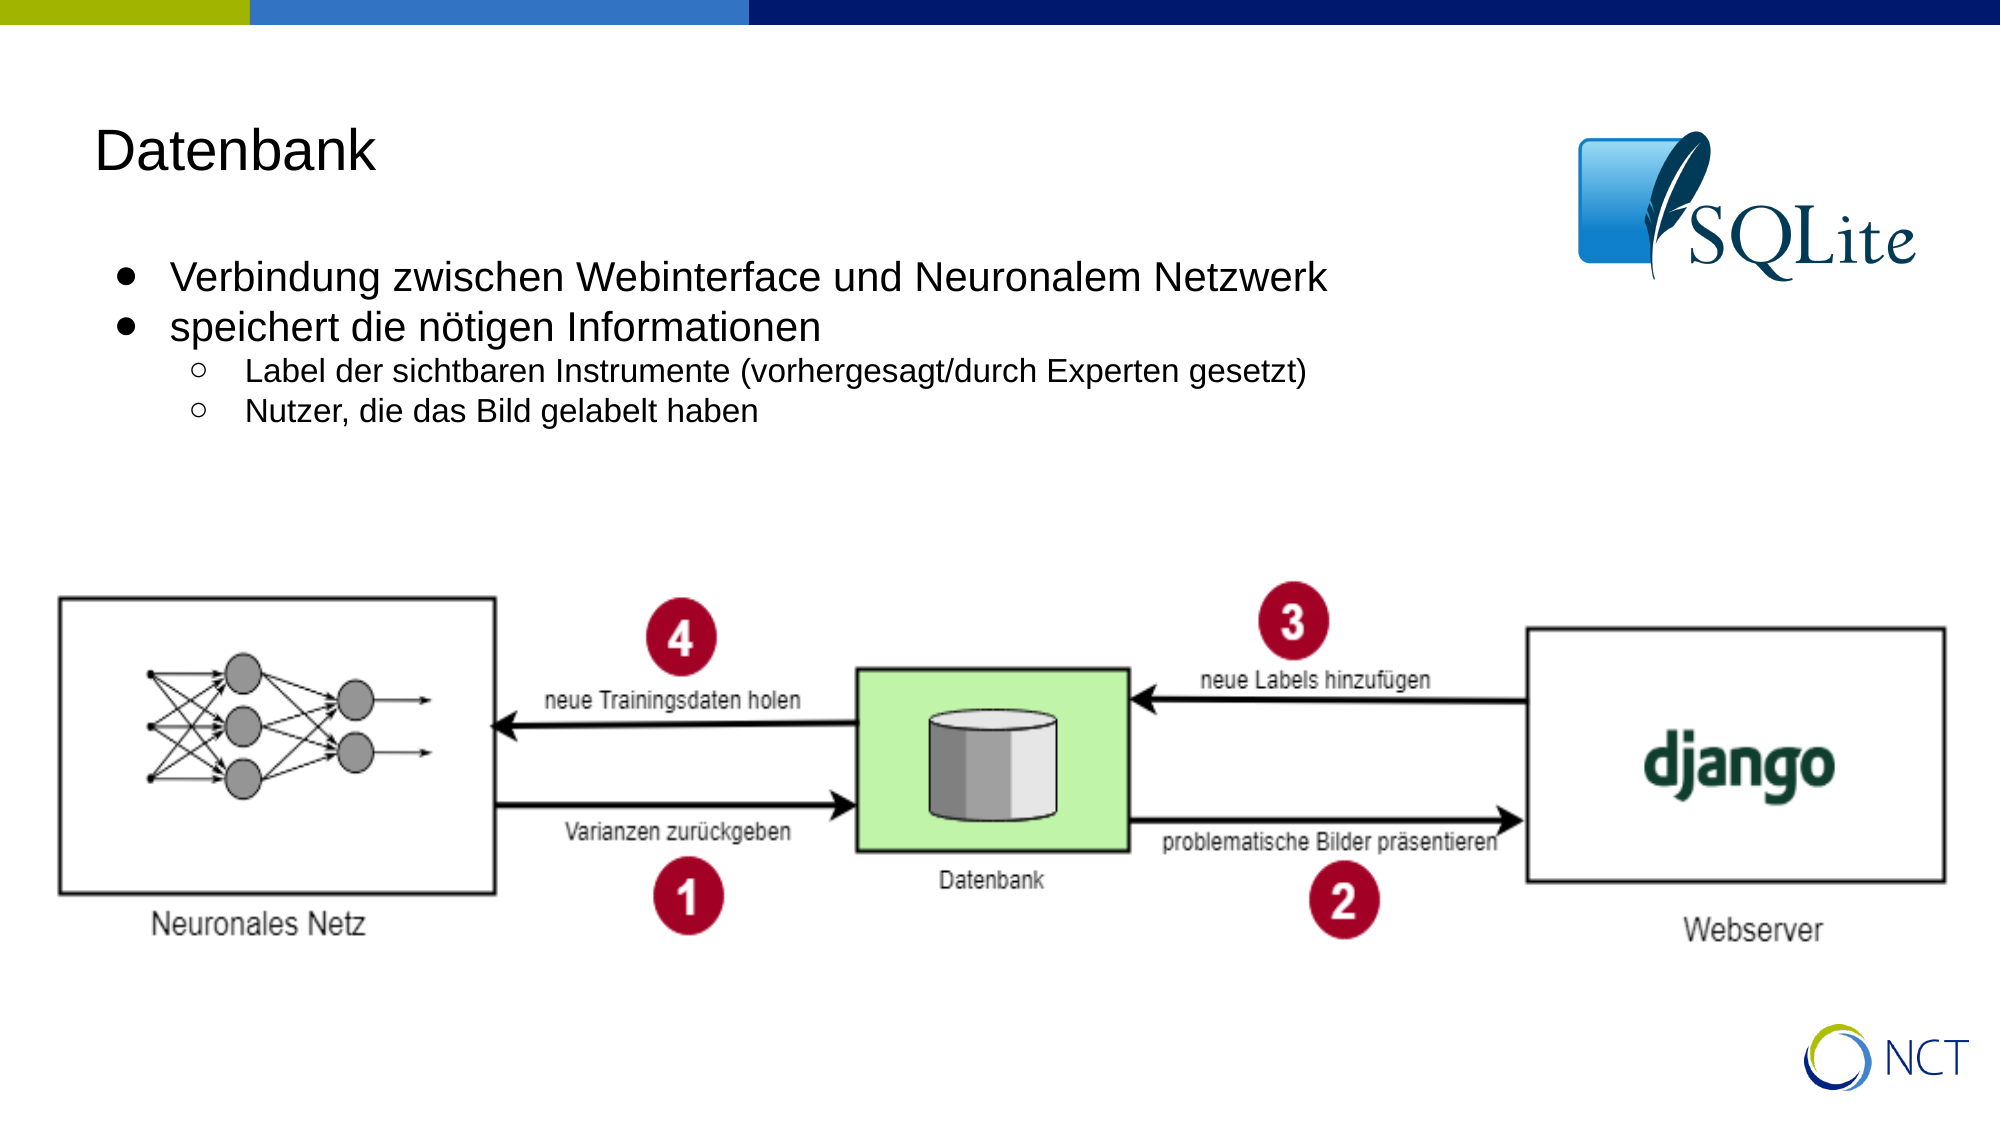

# Datenbank
Verbindung zwischen Webinterface und Neuronalem Netzwerk
speichert die nötigen Informationen
Label der sichtbaren Instrumente (vorhergesagt/durch Experten gesetzt)
Nutzer, die das Bild gelabelt haben